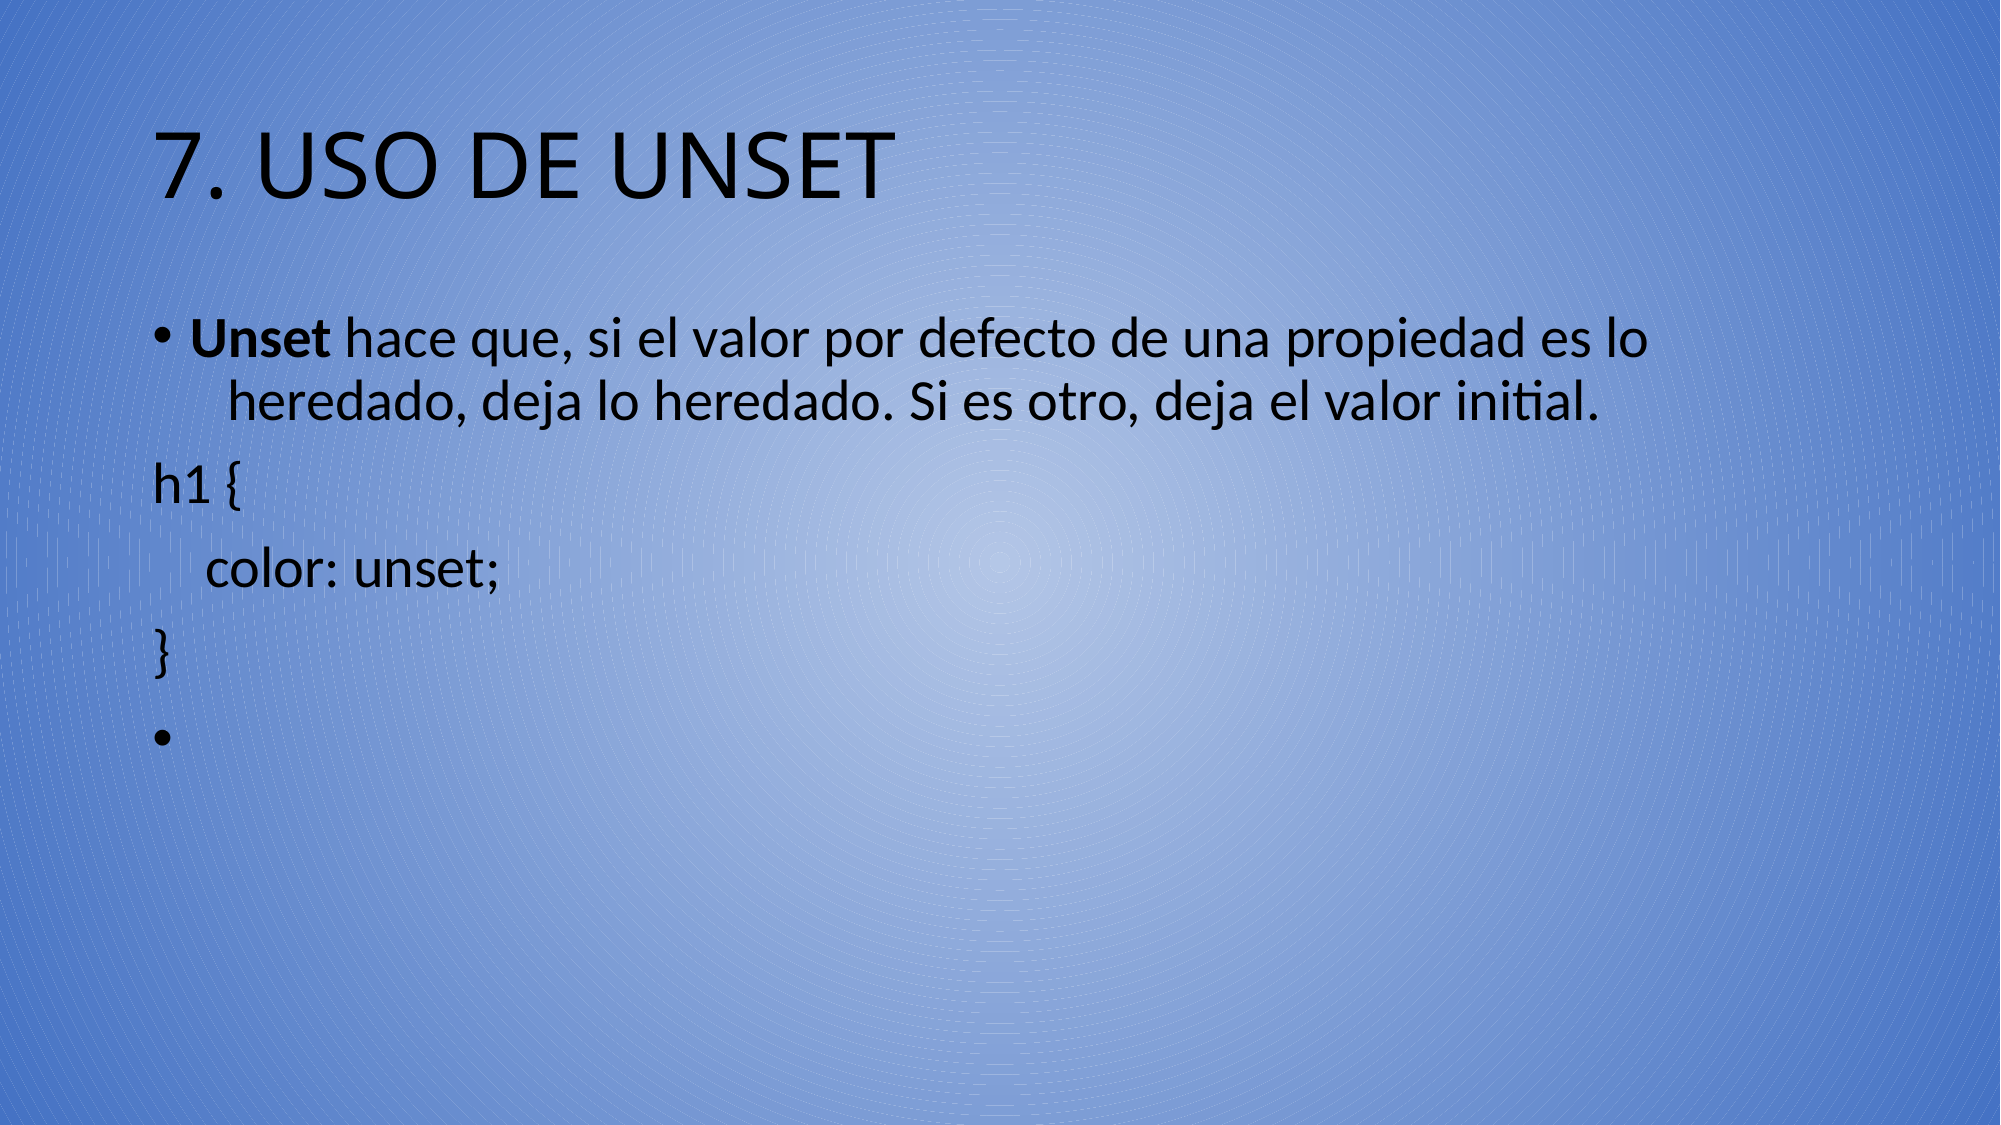

# 7. USO DE UNSET
Unset hace que, si el valor por defecto de una propiedad es lo heredado, deja lo heredado. Si es otro, deja el valor initial.
h1 {
 color: unset;
}